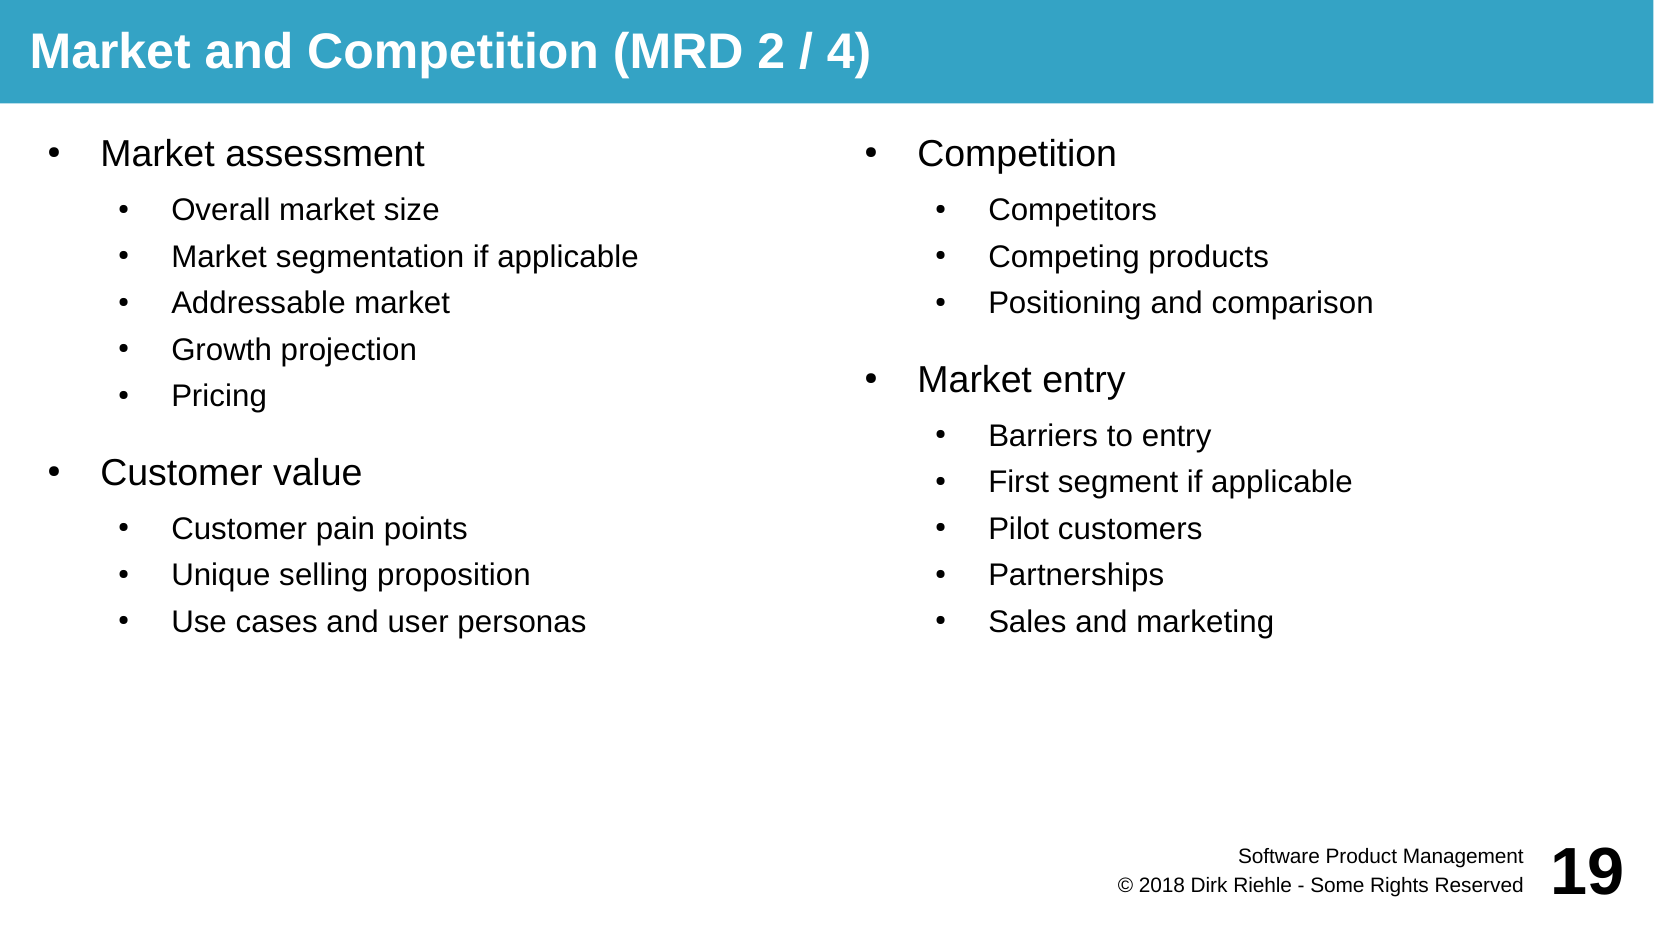

# Market and Competition (MRD 2 / 4)
Market assessment
Overall market size
Market segmentation if applicable
Addressable market
Growth projection
Pricing
Customer value
Customer pain points
Unique selling proposition
Use cases and user personas
Competition
Competitors
Competing products
Positioning and comparison
Market entry
Barriers to entry
First segment if applicable
Pilot customers
Partnerships
Sales and marketing
Software Product Management
19
© 2018 Dirk Riehle - Some Rights Reserved